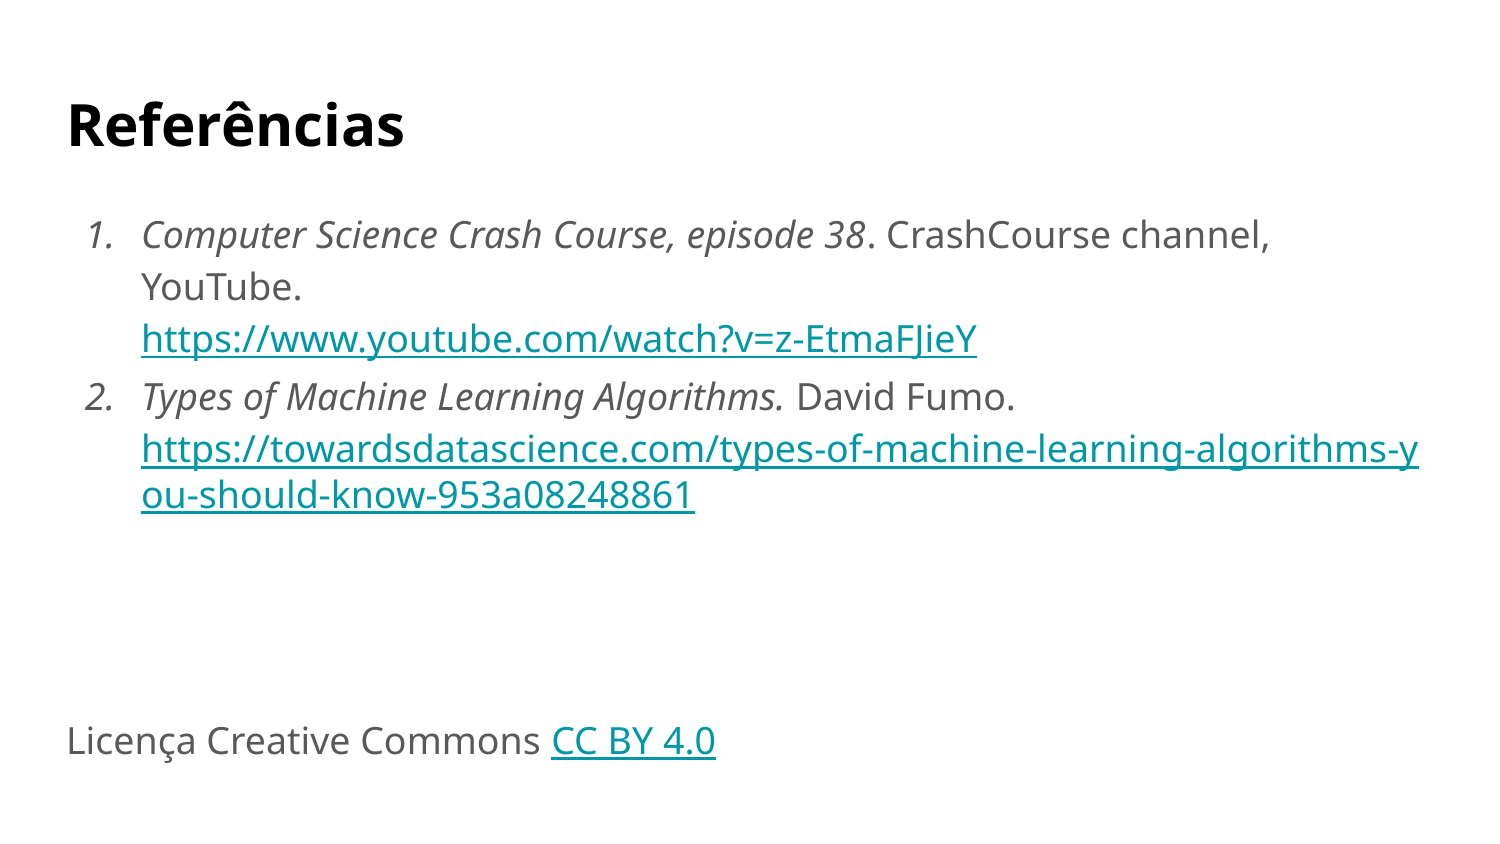

# Referências
Computer Science Crash Course, episode 38. CrashCourse channel, YouTube.
https://www.youtube.com/watch?v=z-EtmaFJieY
Types of Machine Learning Algorithms. David Fumo.
https://towardsdatascience.com/types-of-machine-learning-algorithms-you-should-know-953a08248861
Licença Creative Commons CC BY 4.0